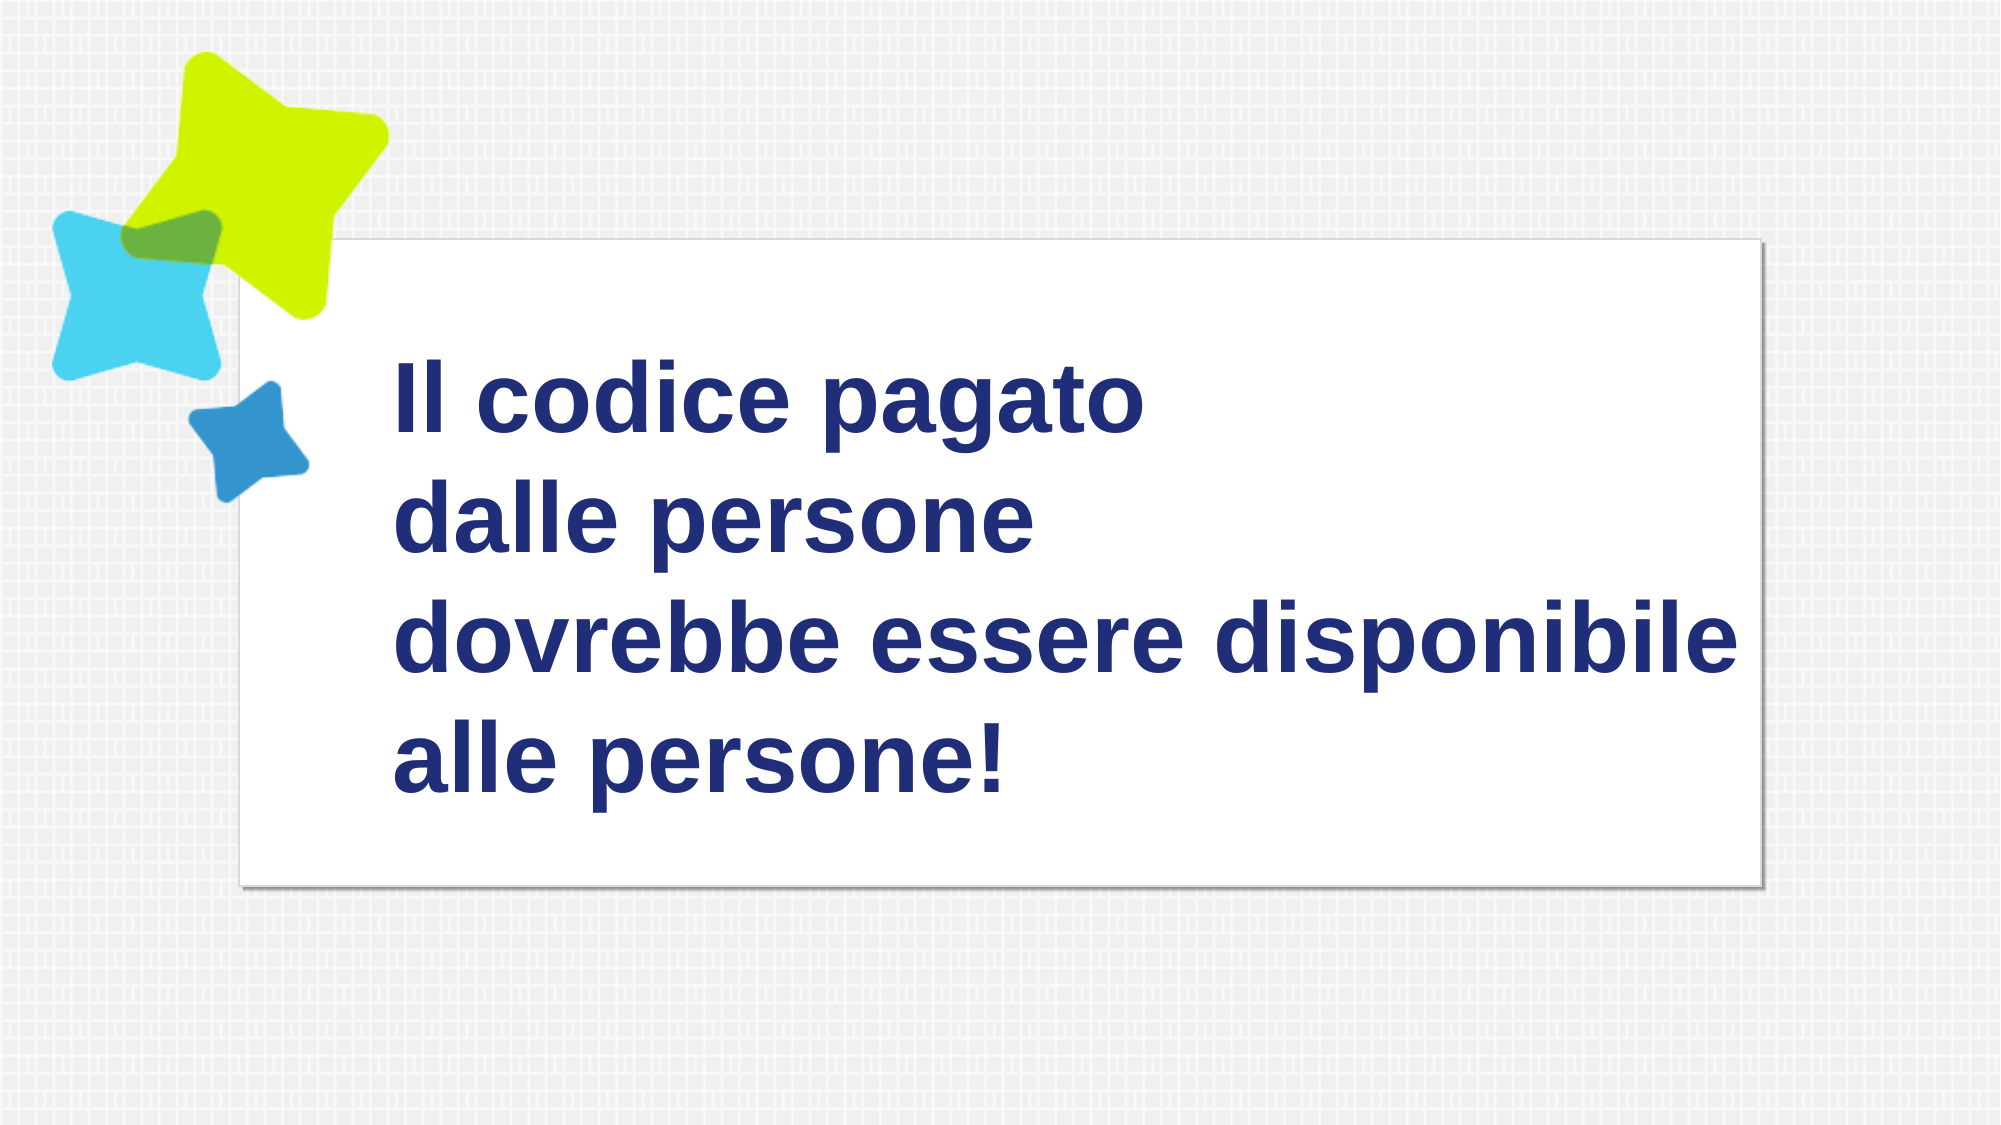

Il codice pagato dalle persone dovrebbe essere disponibile alle persone!